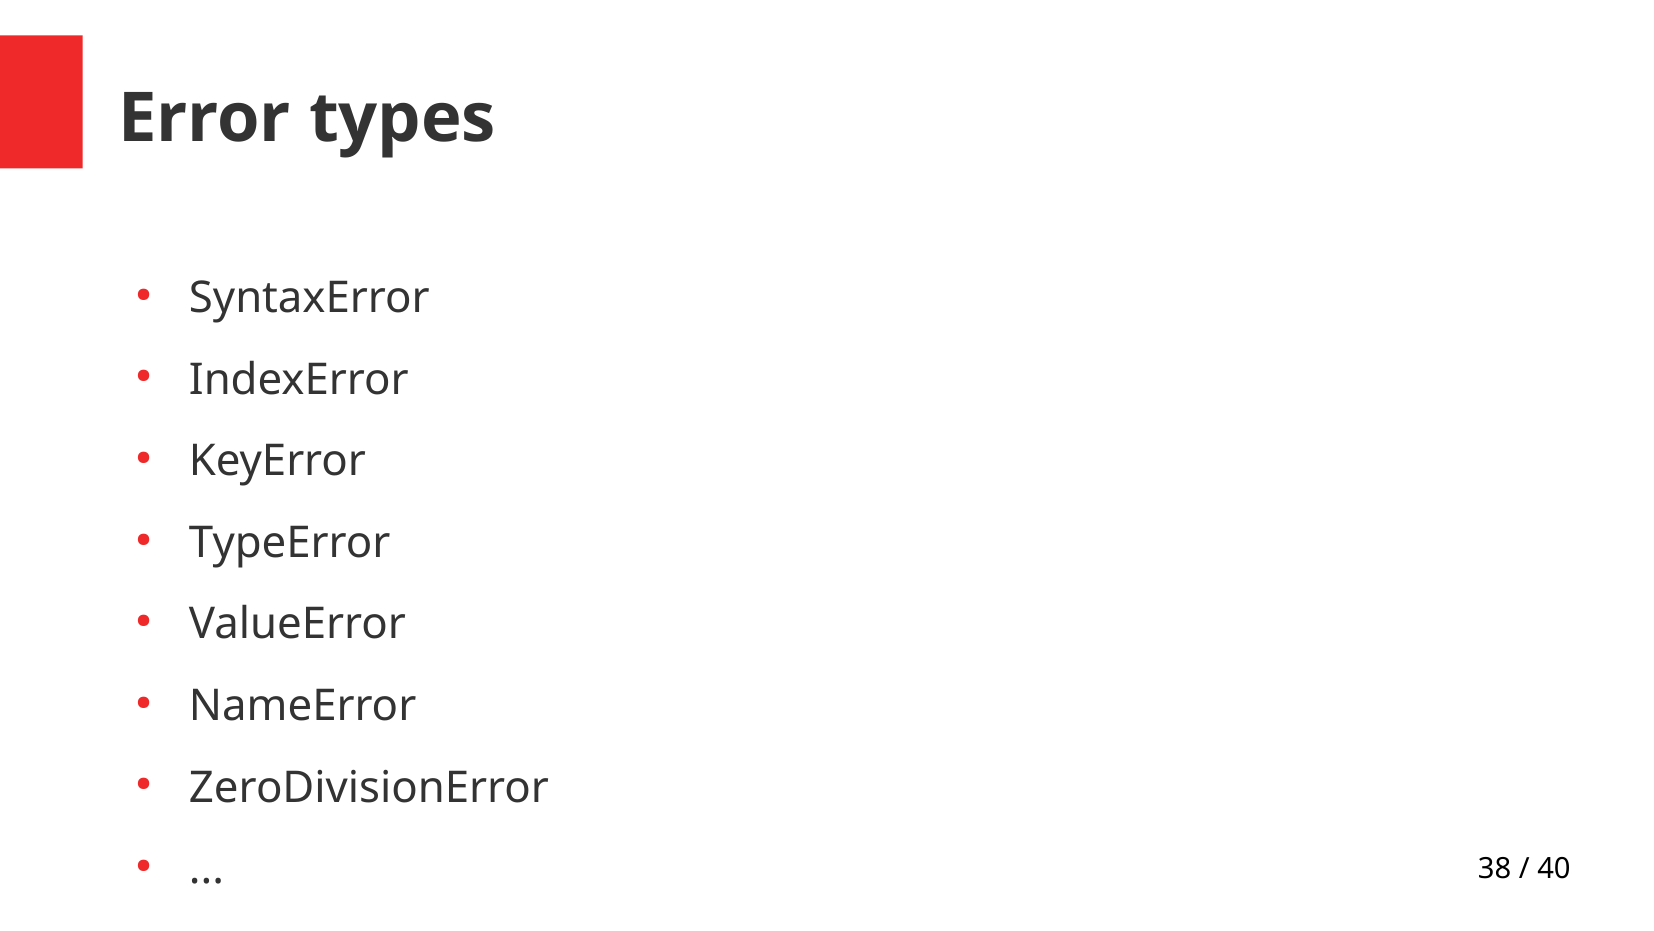

# Error types
SyntaxError
IndexError
KeyError
TypeError
ValueError
NameError
ZeroDivisionError
...
38